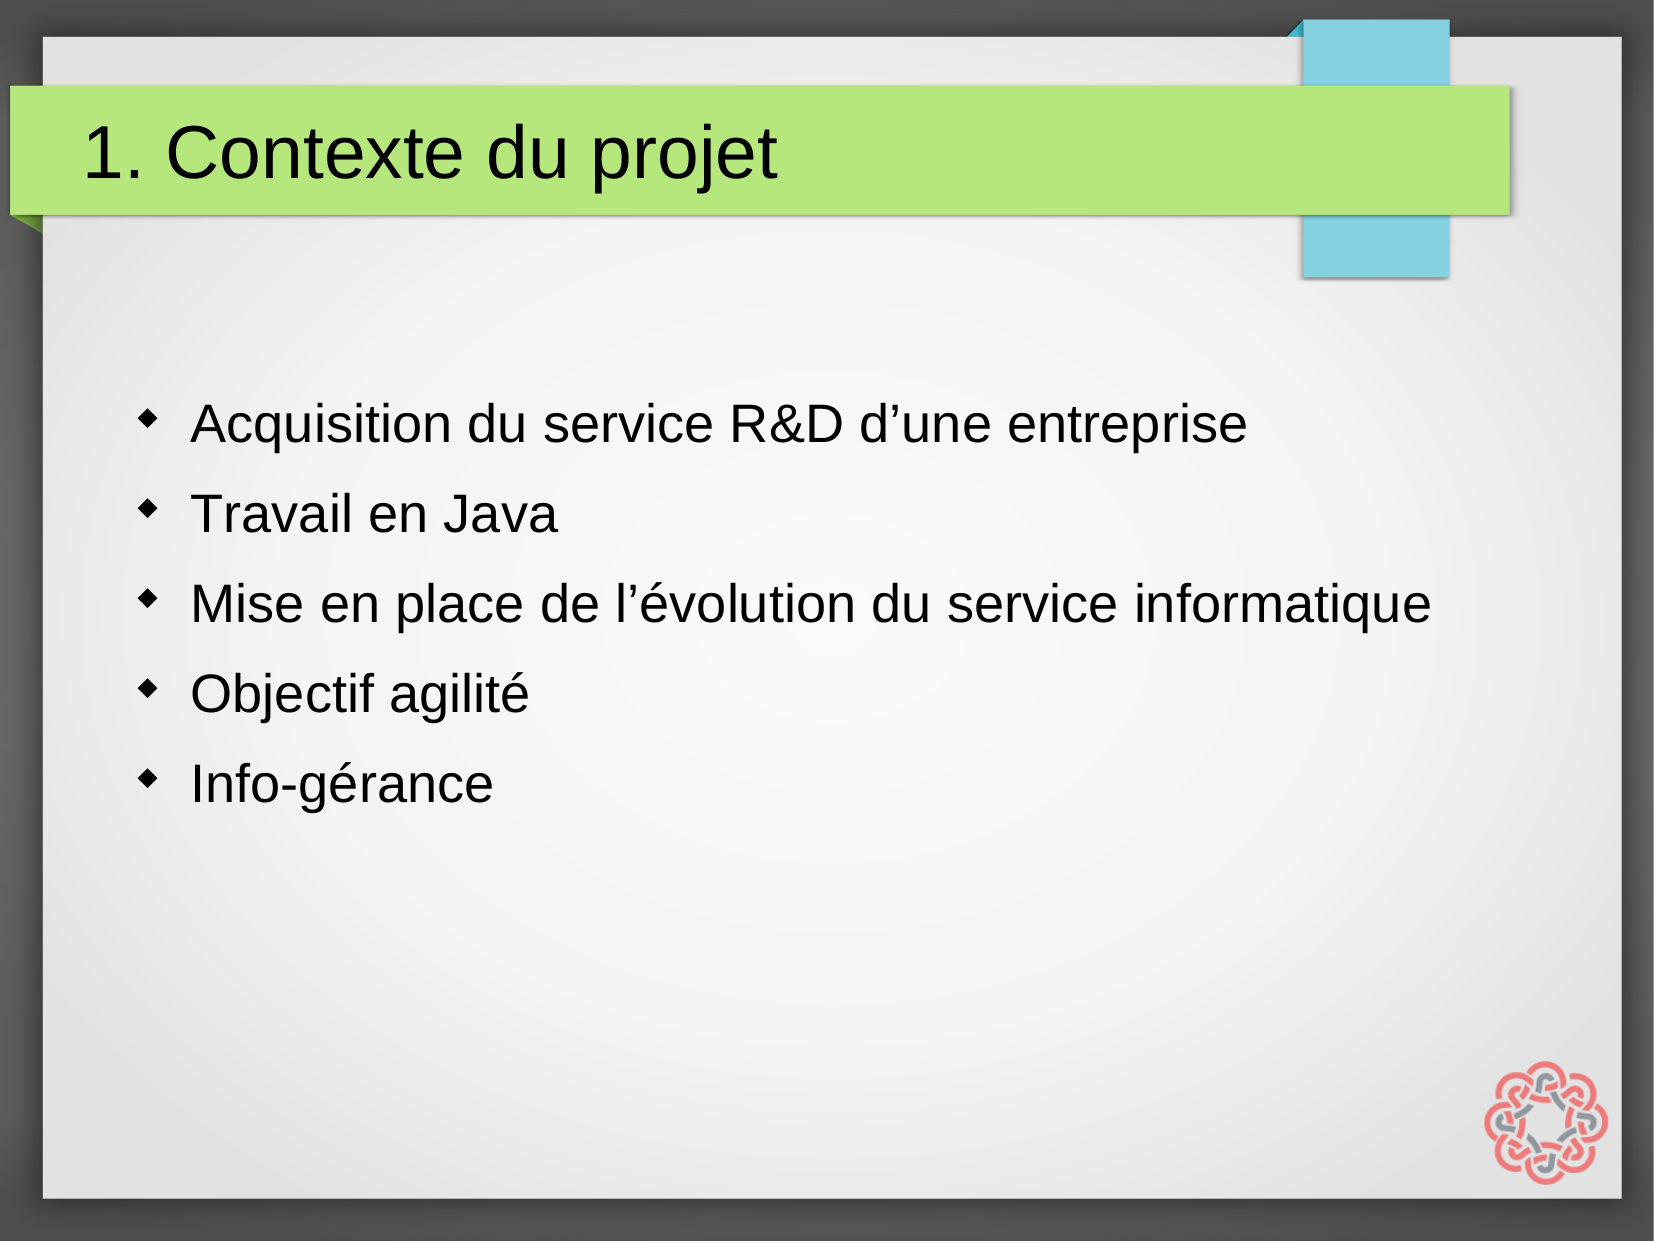

# 1. Contexte du projet
Acquisition du service R&D d’une entreprise
Travail en Java
Mise en place de l’évolution du service informatique
Objectif agilité
Info-gérance